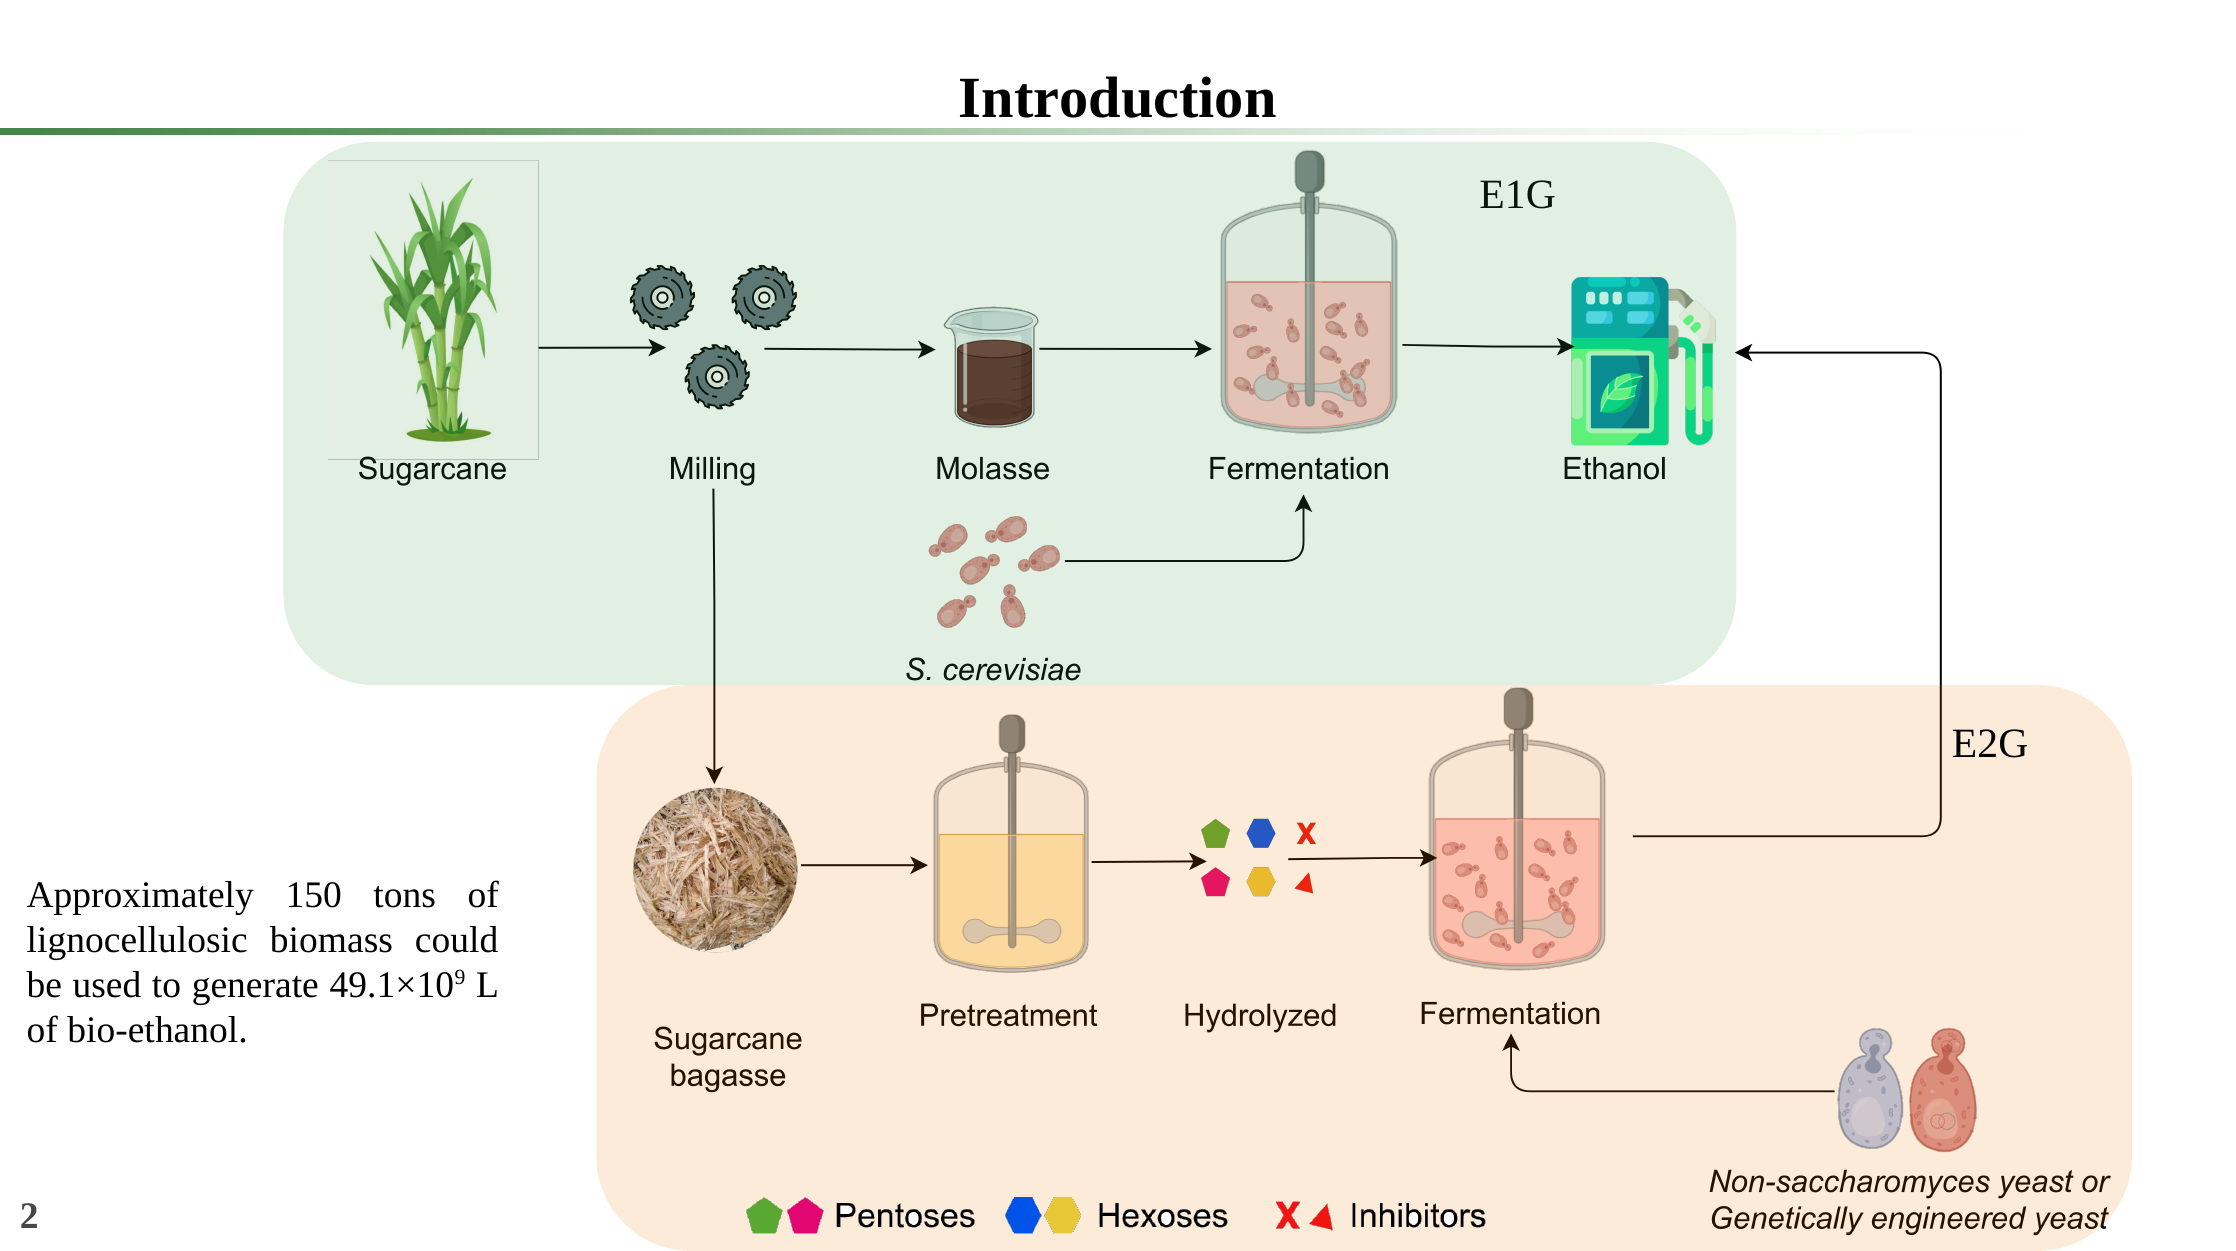

Introduction
E1G
E2G
Approximately 150 tons of lignocellulosic biomass could be used to generate 49.1×109 L of bio-ethanol.